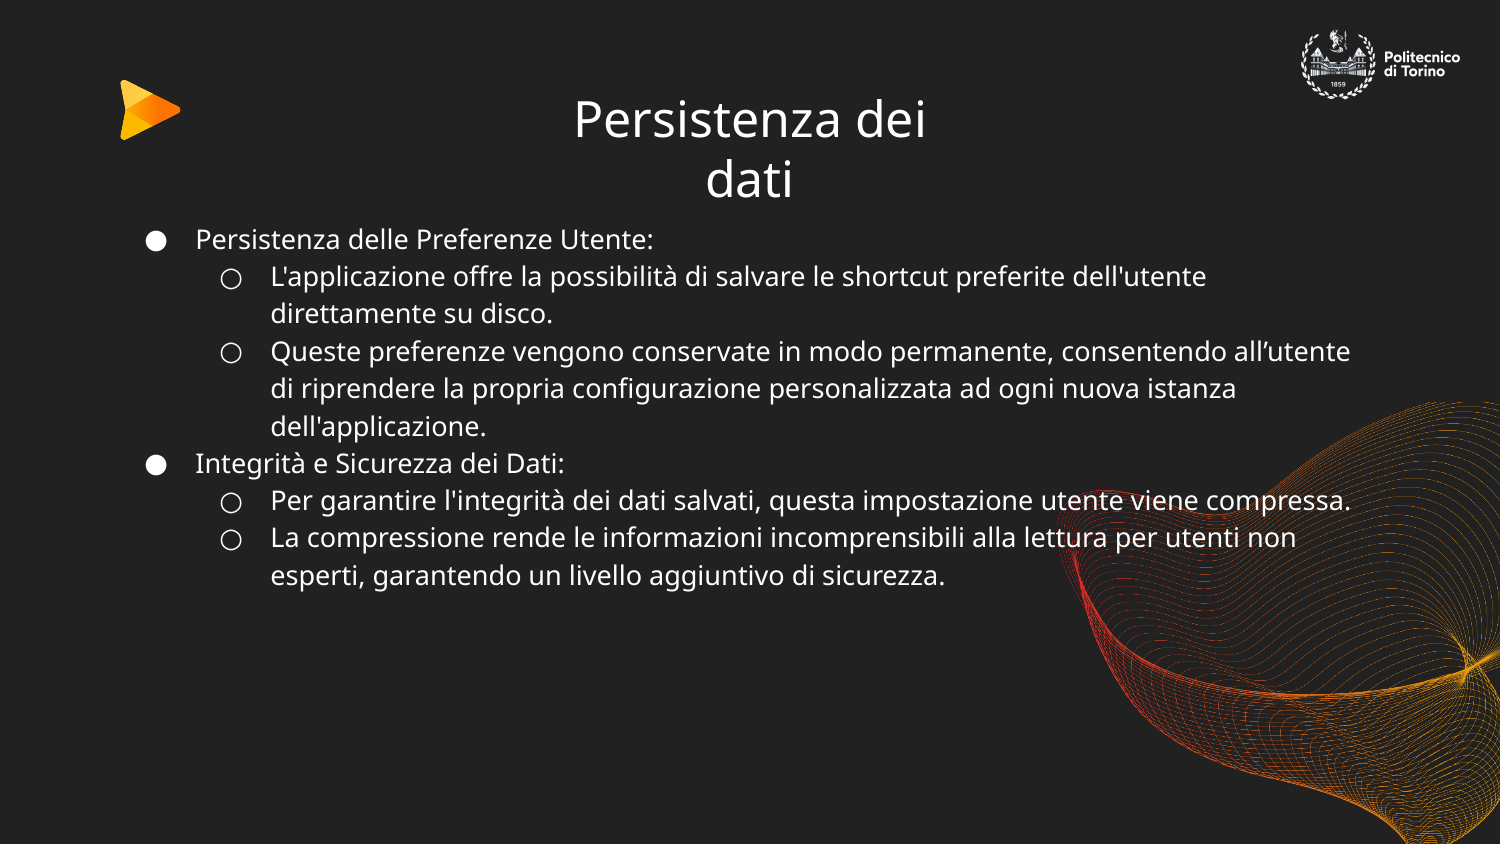

Persistenza dei dati
Persistenza delle Preferenze Utente:
L'applicazione offre la possibilità di salvare le shortcut preferite dell'utente direttamente su disco.
Queste preferenze vengono conservate in modo permanente, consentendo all’utente di riprendere la propria configurazione personalizzata ad ogni nuova istanza dell'applicazione.
Integrità e Sicurezza dei Dati:
Per garantire l'integrità dei dati salvati, questa impostazione utente viene compressa.
La compressione rende le informazioni incomprensibili alla lettura per utenti non esperti, garantendo un livello aggiuntivo di sicurezza.